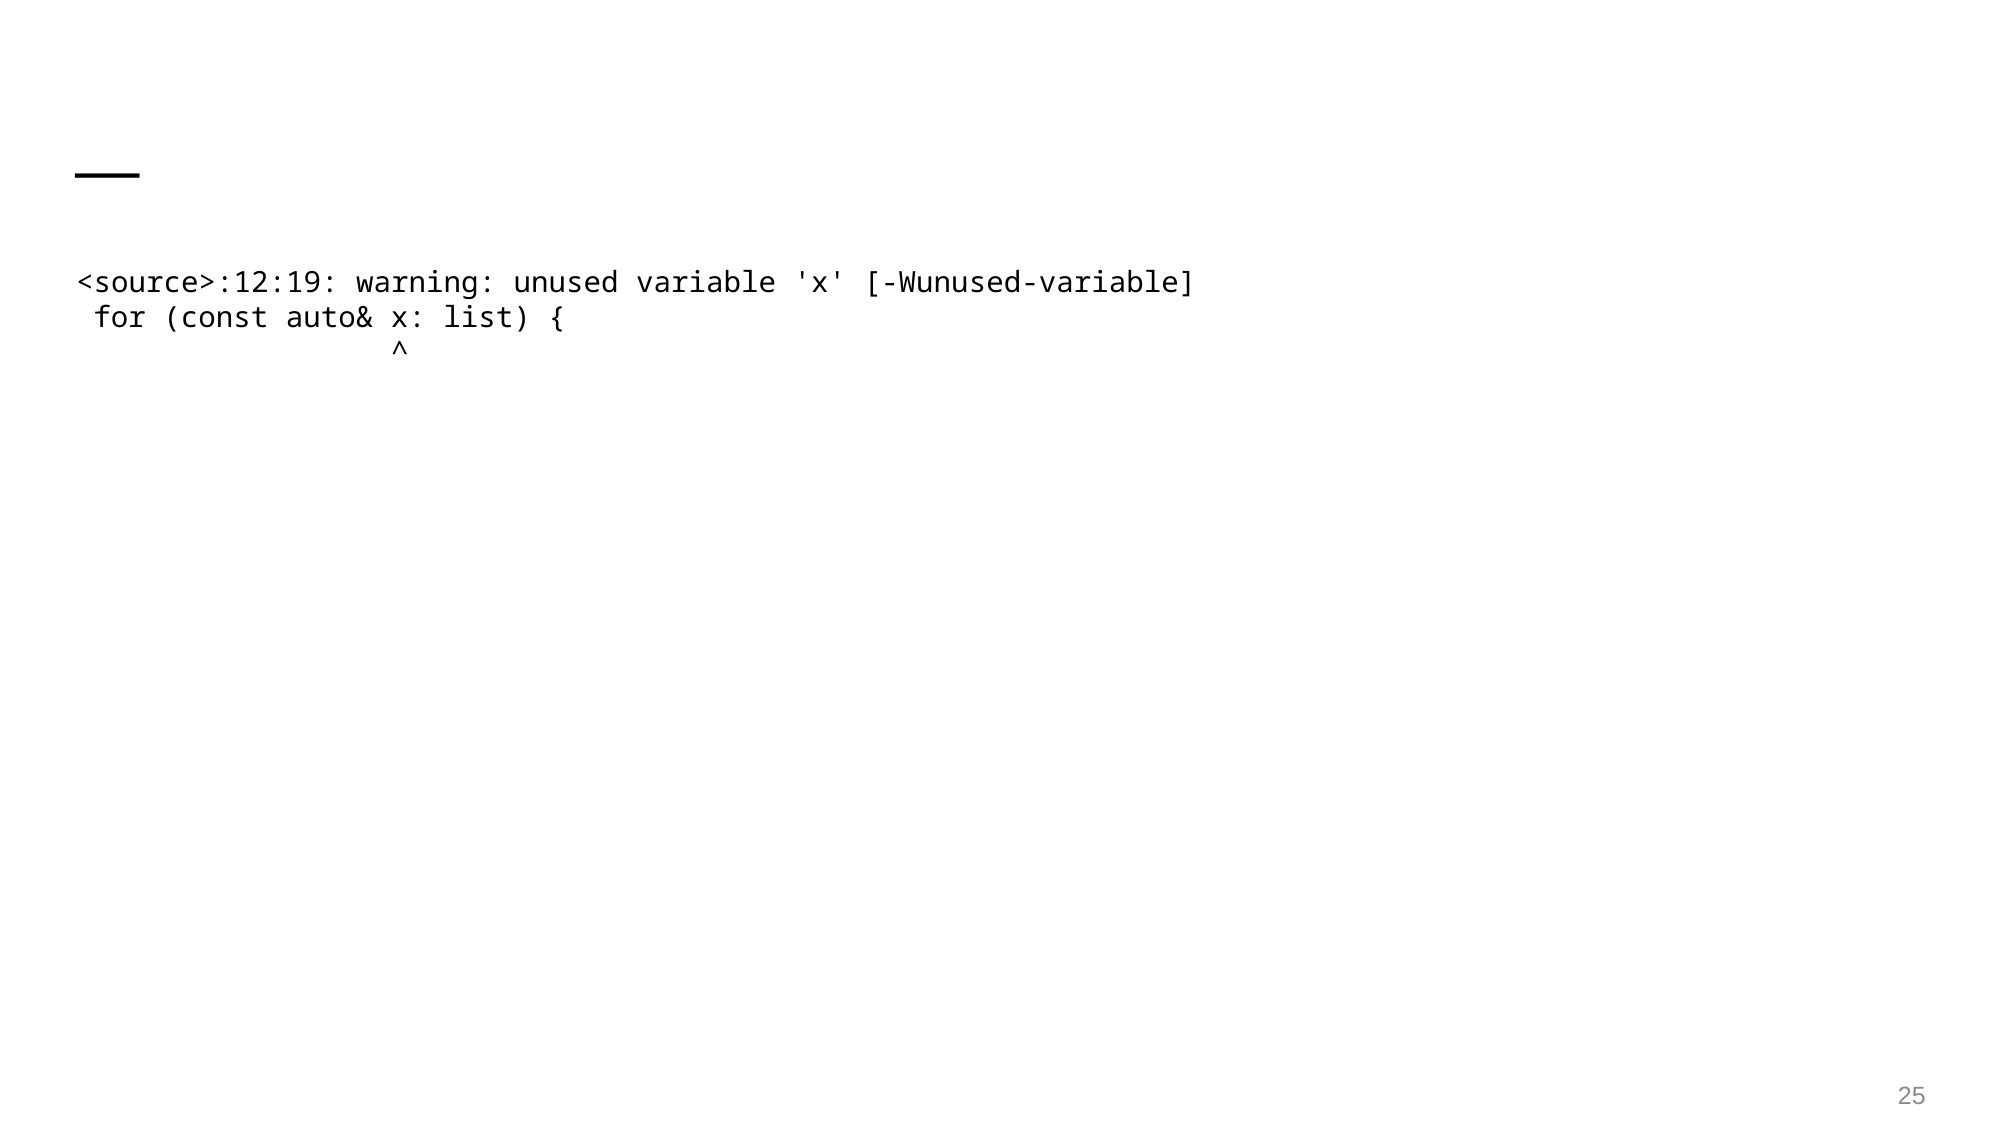

# _
<source>:12:19: warning: unused variable 'x' [-Wunused-variable]
 for (const auto& x: list) {
 ^